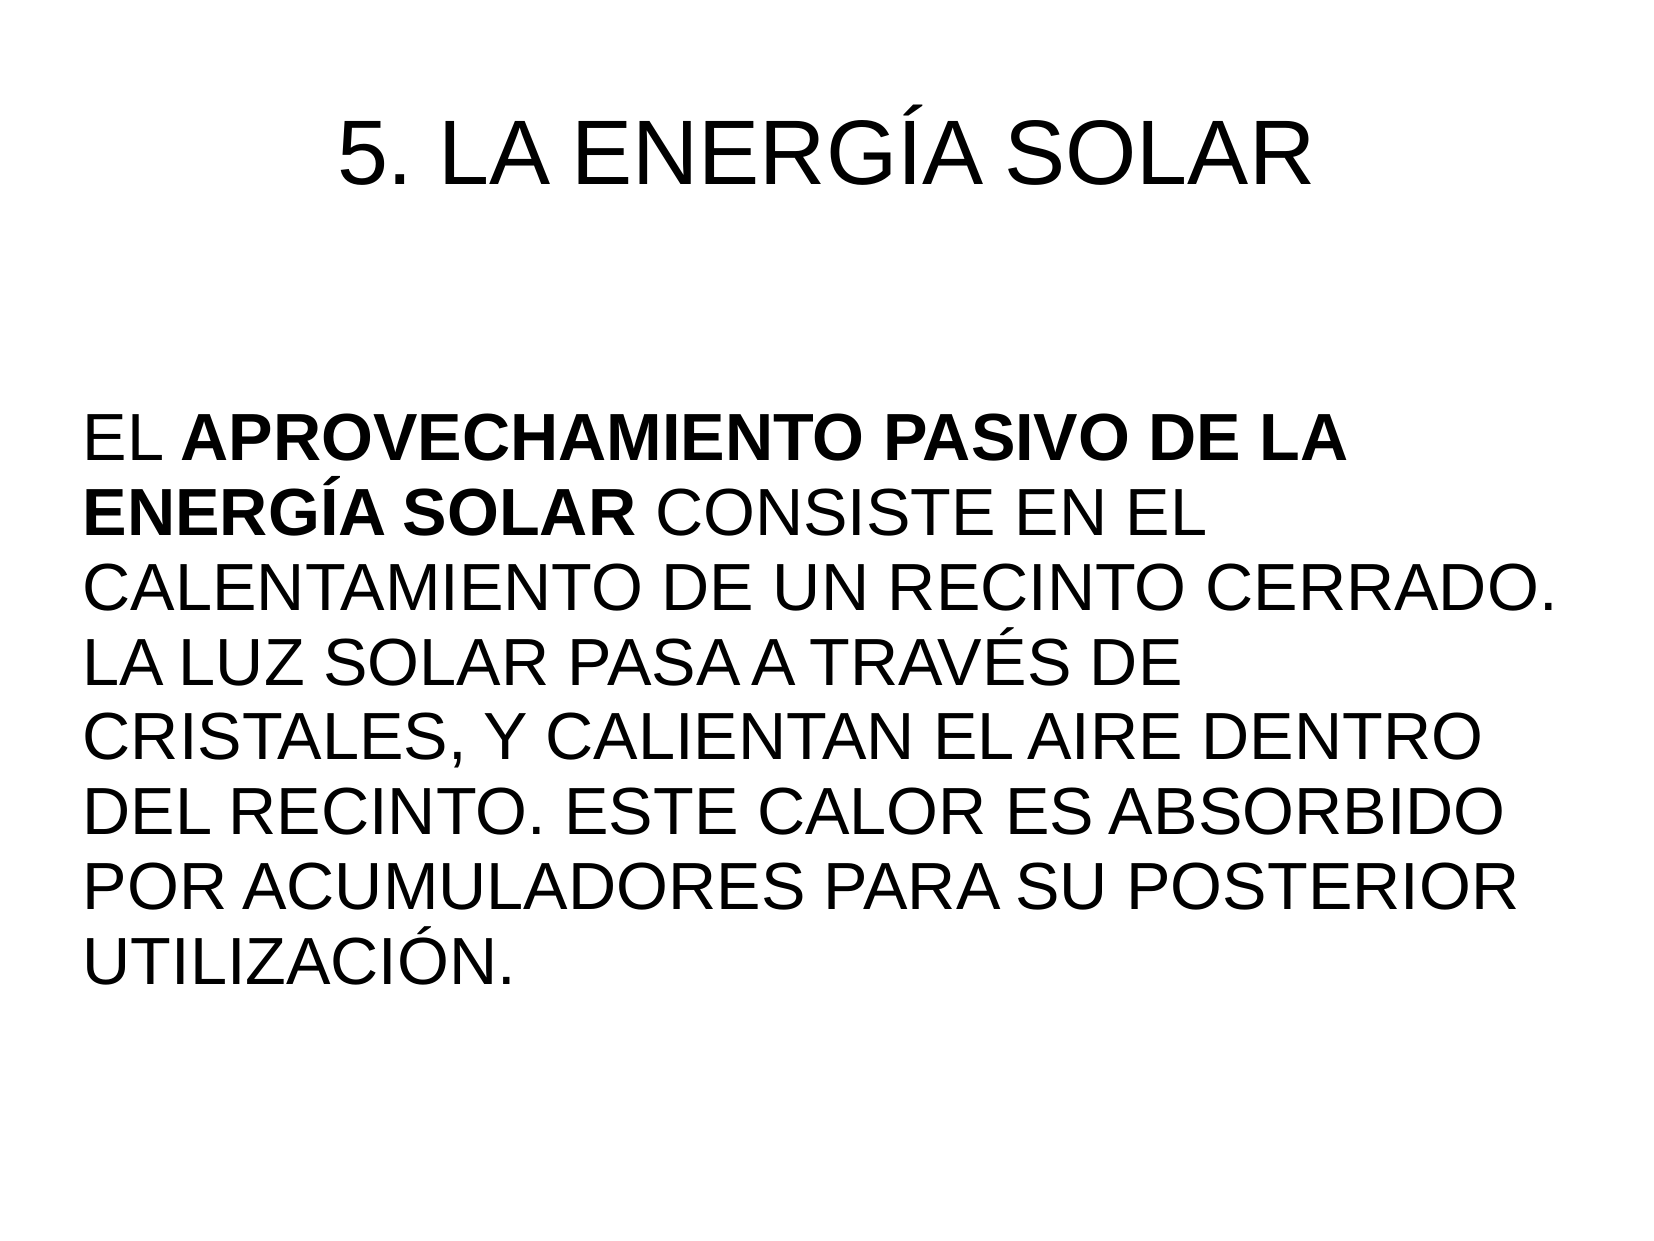

# 5. LA ENERGÍA SOLAR
EL APROVECHAMIENTO PASIVO DE LA ENERGÍA SOLAR CONSISTE EN EL CALENTAMIENTO DE UN RECINTO CERRADO. LA LUZ SOLAR PASA A TRAVÉS DE CRISTALES, Y CALIENTAN EL AIRE DENTRO DEL RECINTO. ESTE CALOR ES ABSORBIDO POR ACUMULADORES PARA SU POSTERIOR UTILIZACIÓN.